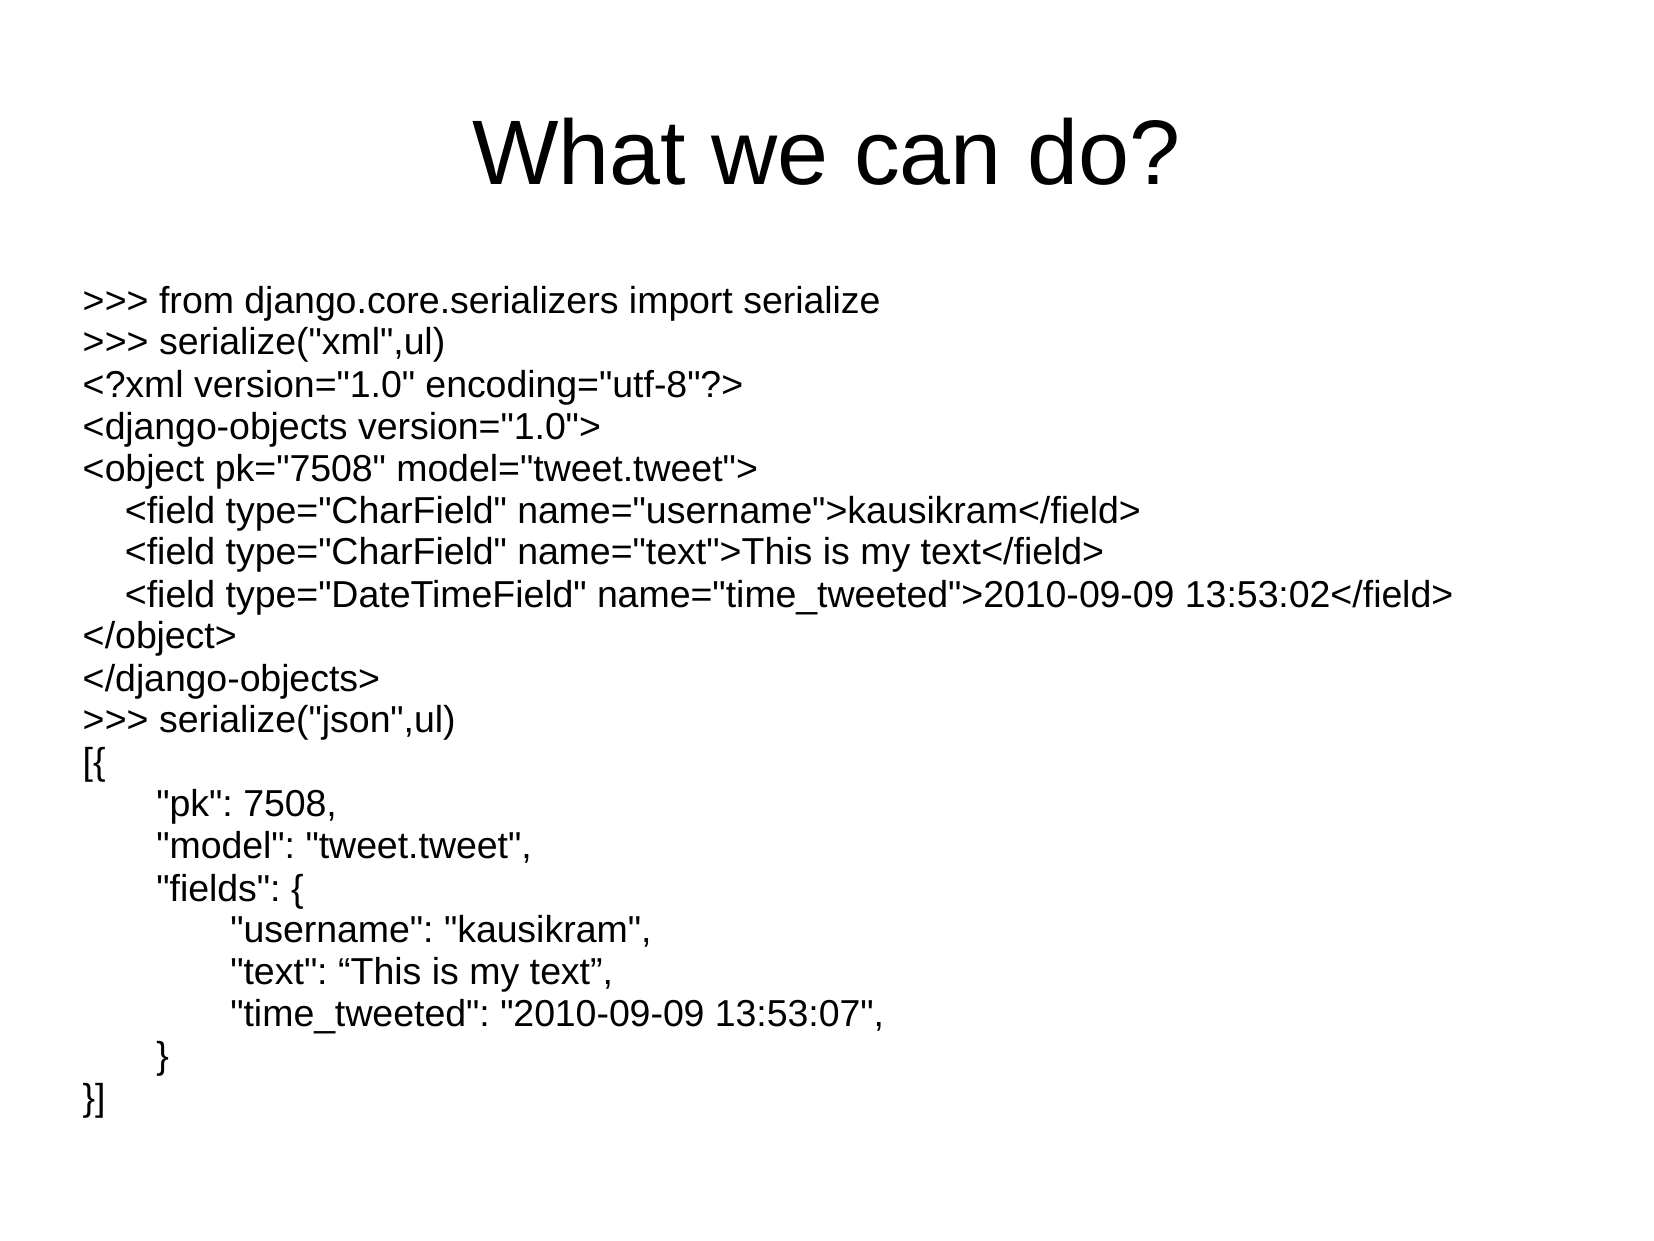

# What we can do?
>>> from django.core.serializers import serialize
>>> serialize("xml",ul)
<?xml version="1.0" encoding="utf-8"?>
<django-objects version="1.0">
<object pk="7508" model="tweet.tweet">
 <field type="CharField" name="username">kausikram</field>
 <field type="CharField" name="text">This is my text</field>
 <field type="DateTimeField" name="time_tweeted">2010-09-09 13:53:02</field>
</object>
</django-objects>
>>> serialize("json",ul)
[{
	"pk": 7508,
	"model": "tweet.tweet",
	"fields": {
		"username": "kausikram",
		"text": “This is my text”,
		"time_tweeted": "2010-09-09 13:53:07",
	}
}]